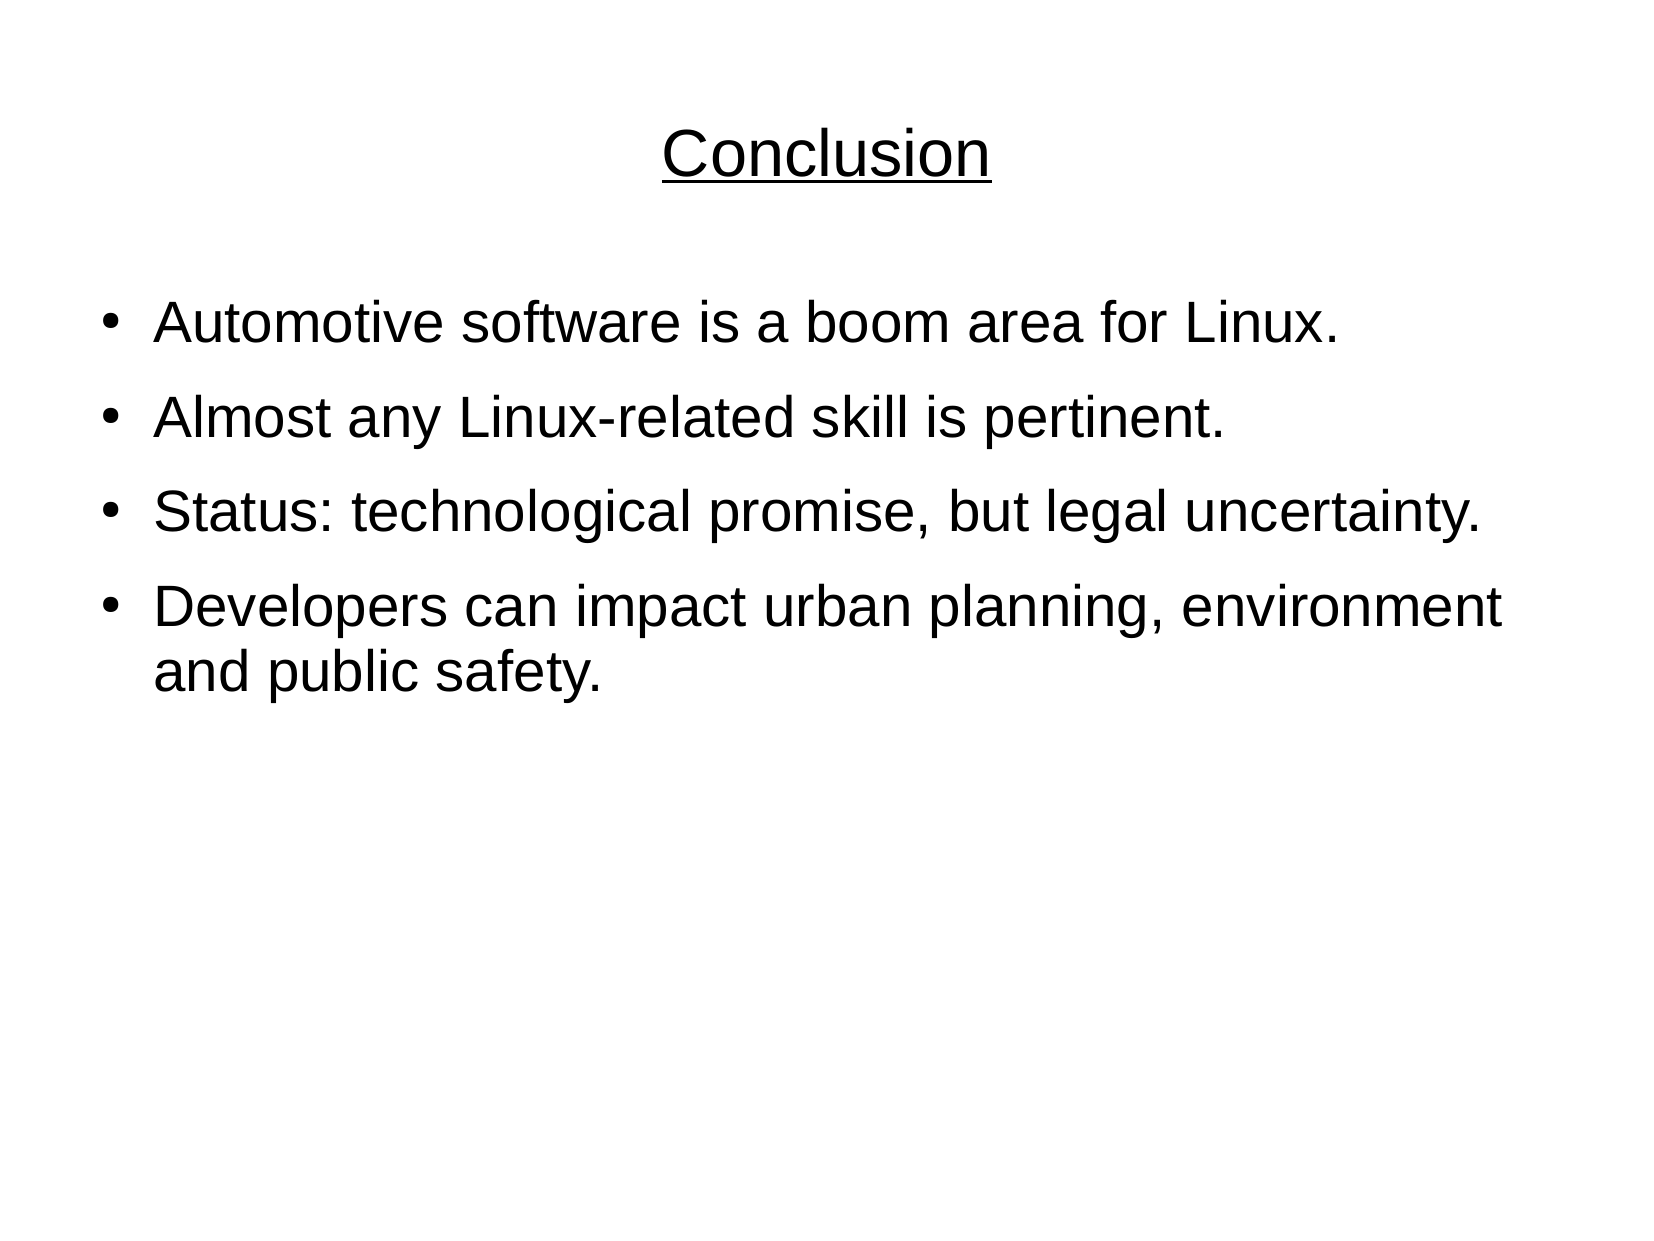

# Conclusion
Automotive software is a boom area for Linux.
Almost any Linux-related skill is pertinent.
Status: technological promise, but legal uncertainty.
Developers can impact urban planning, environment and public safety.